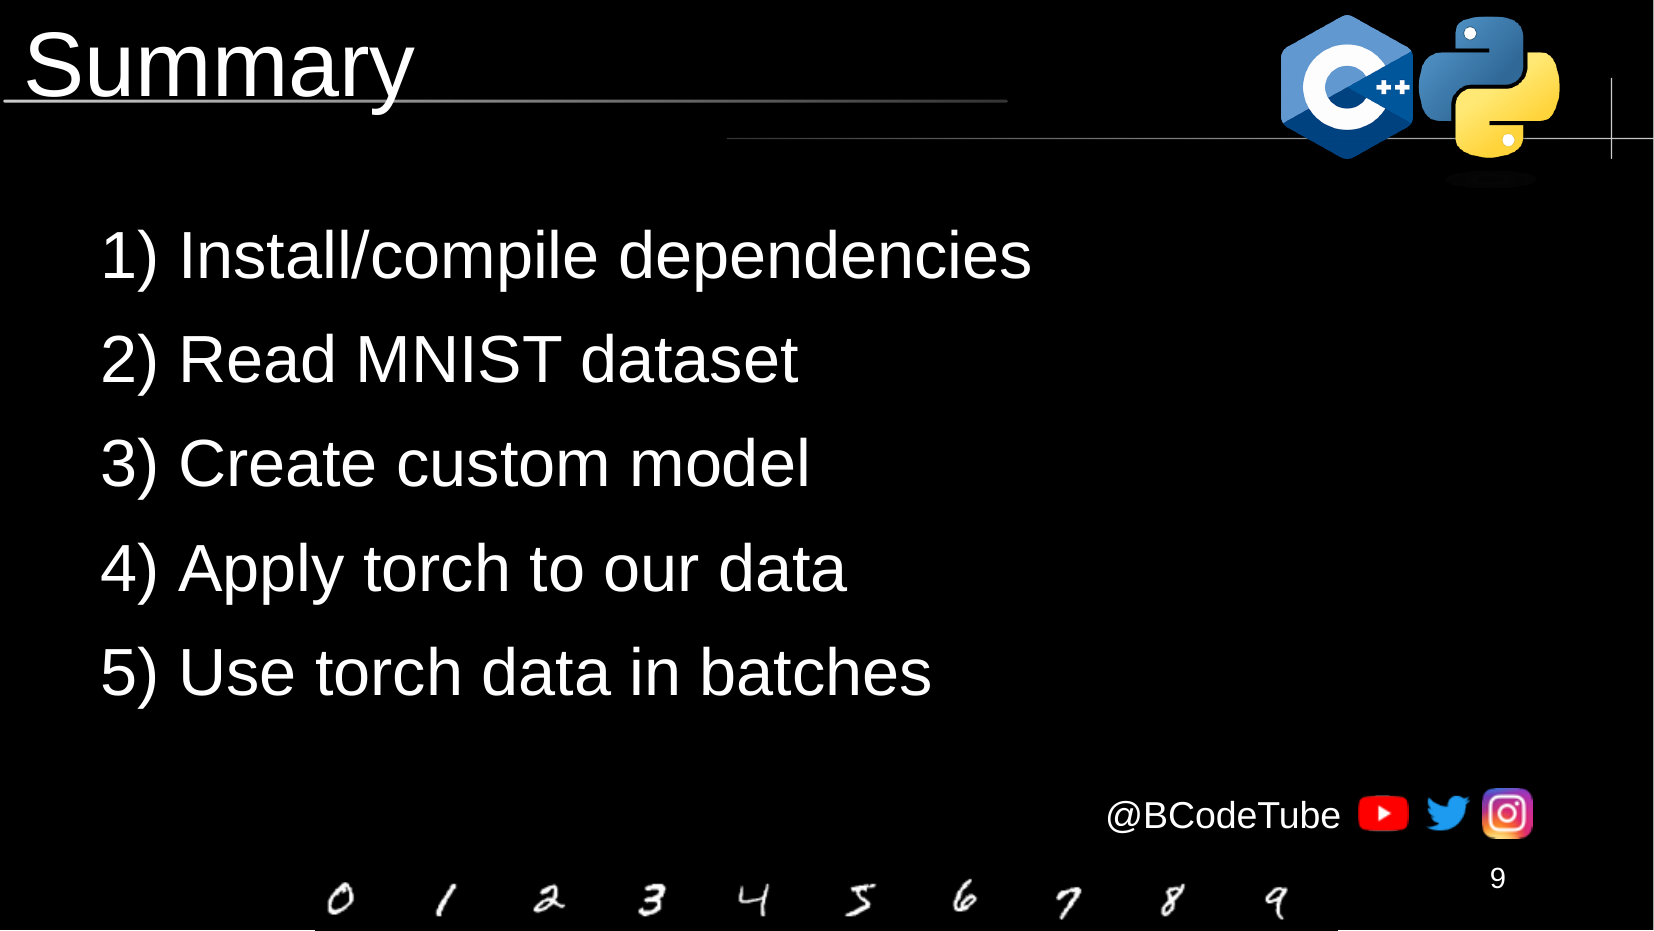

# Summary
 Install/compile dependencies
 Read MNIST dataset
 Create custom model
 Apply torch to our data
 Use torch data in batches
9